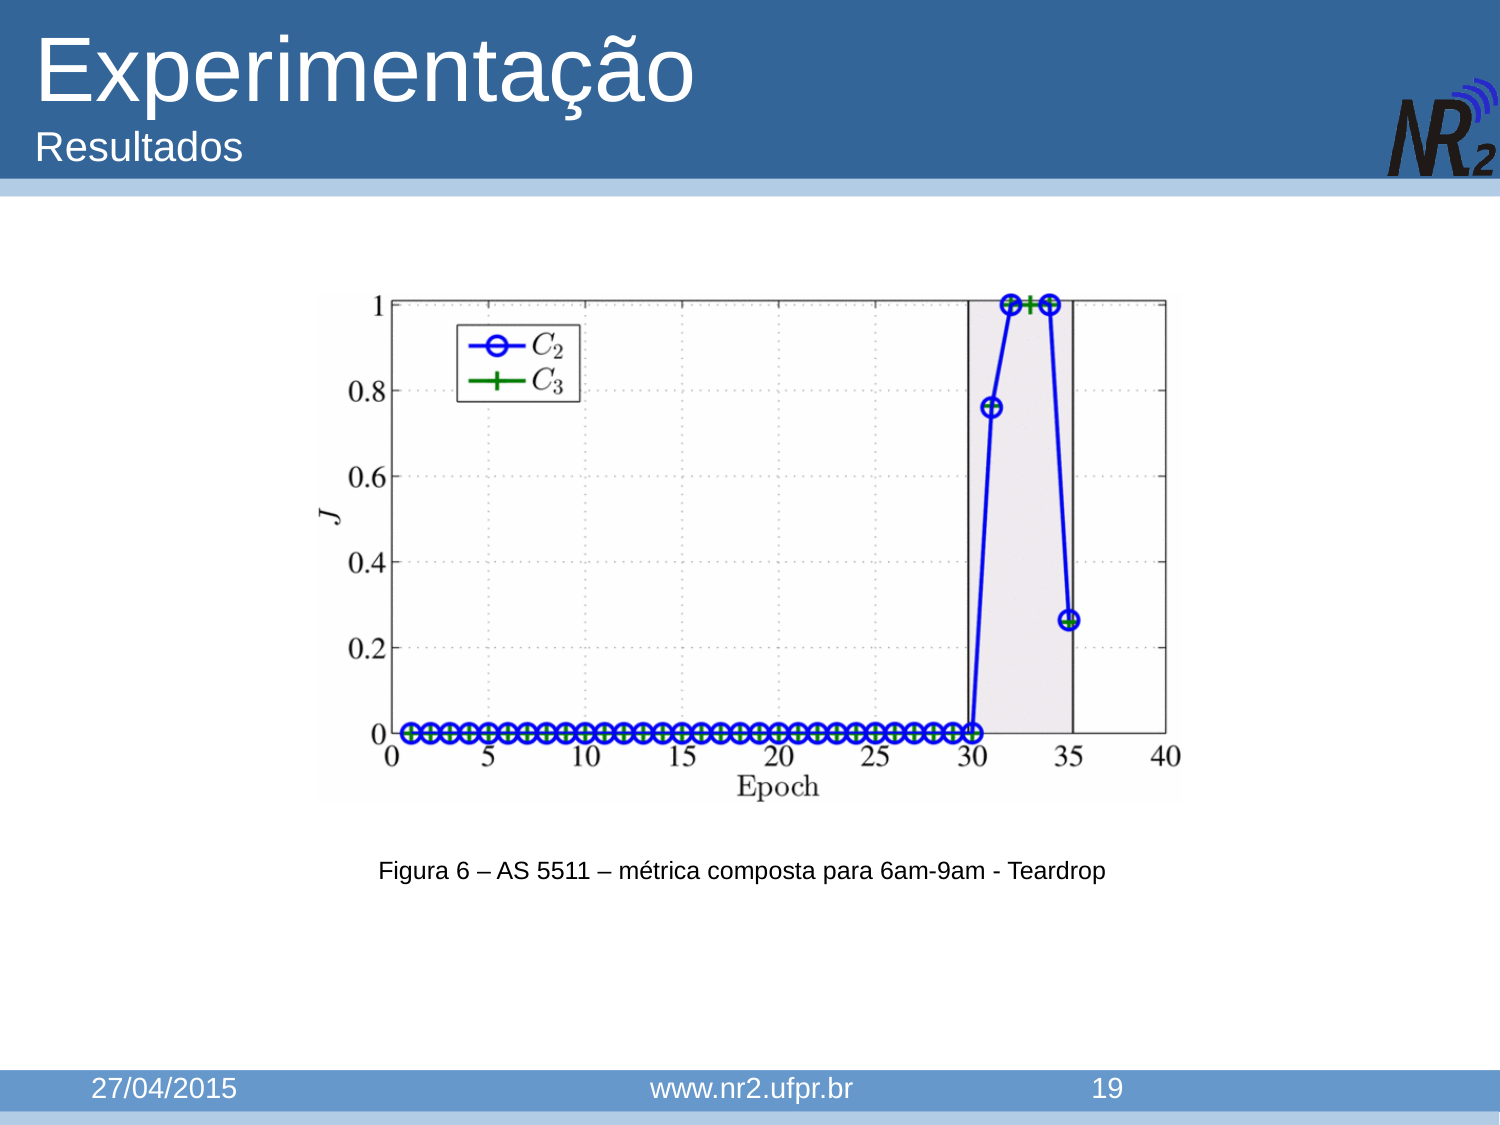

Experimentação
Resultados
Figura 6 – AS 5511 – métrica composta para 6am-9am - Teardrop
27/04/2015
www.nr2.ufpr.br